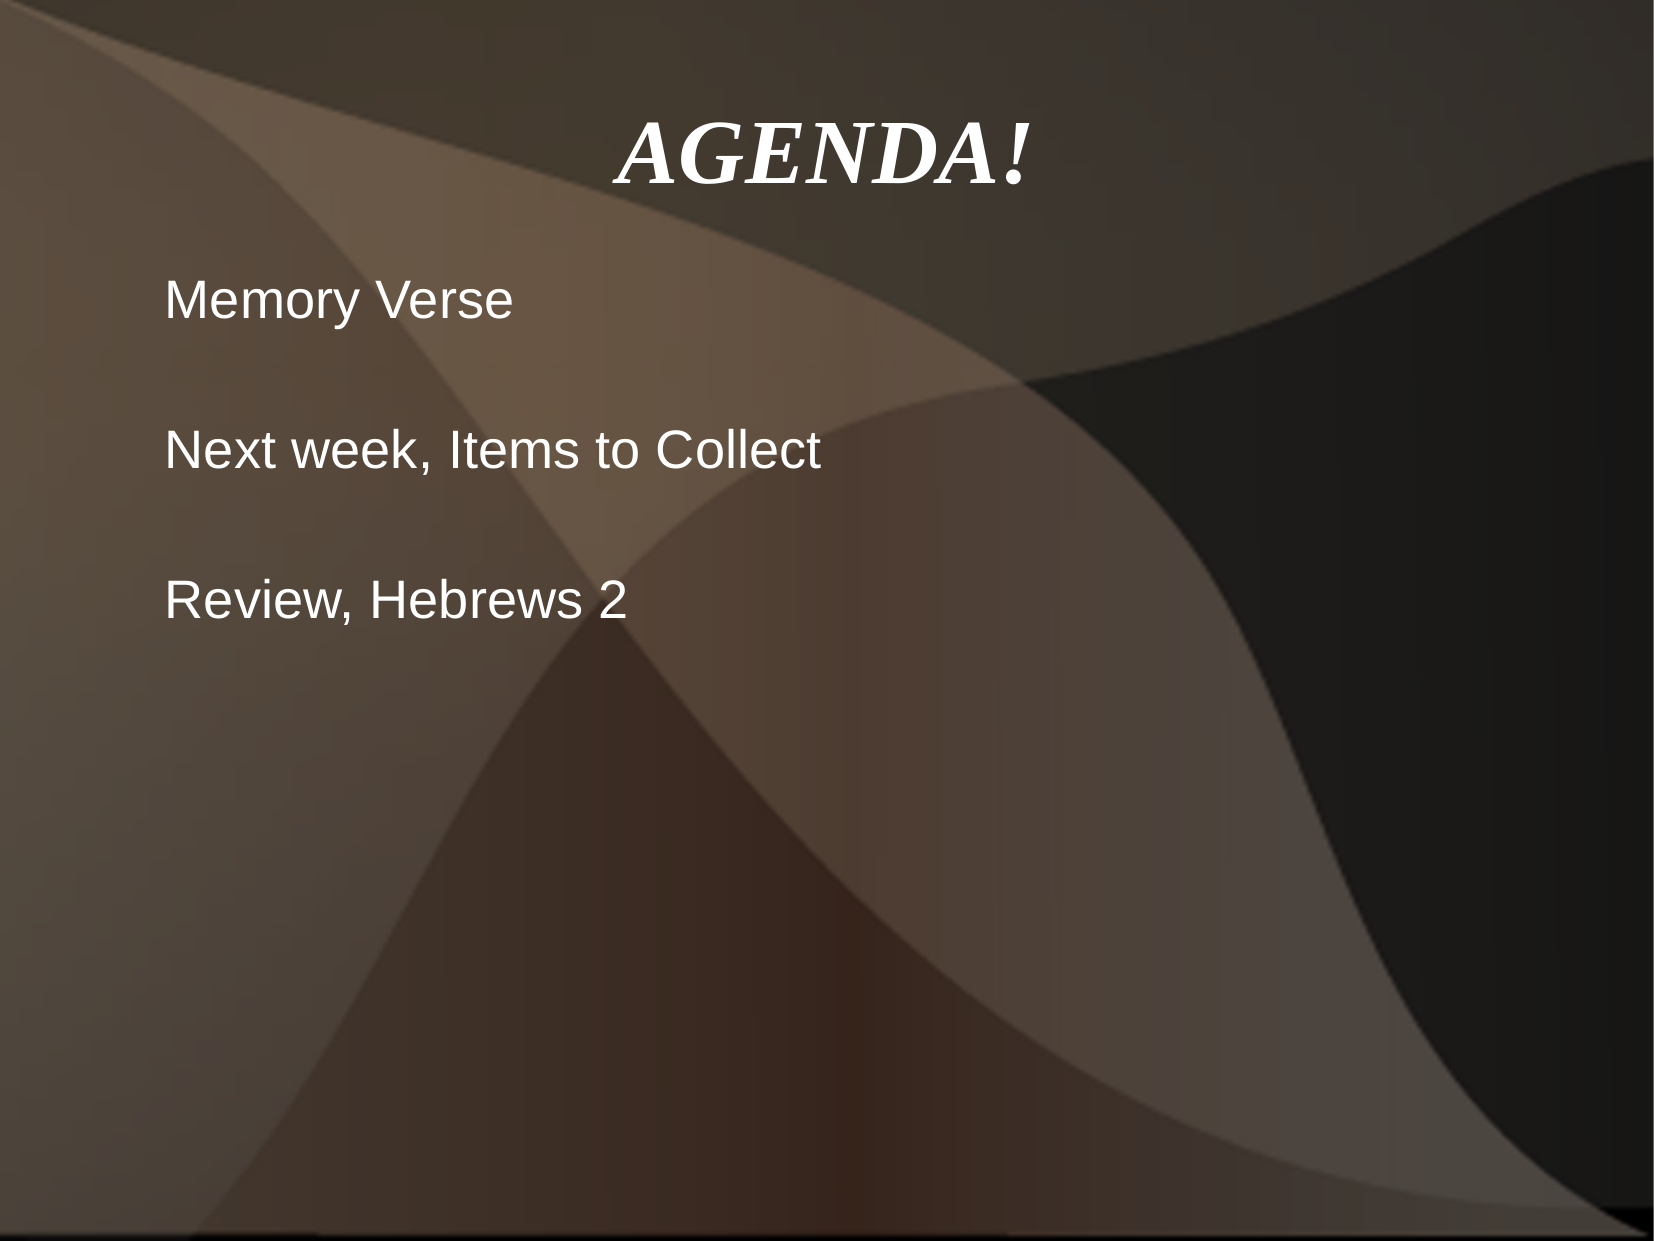

# AGENDA!
Memory Verse
Next week, Items to Collect
Review, Hebrews 2